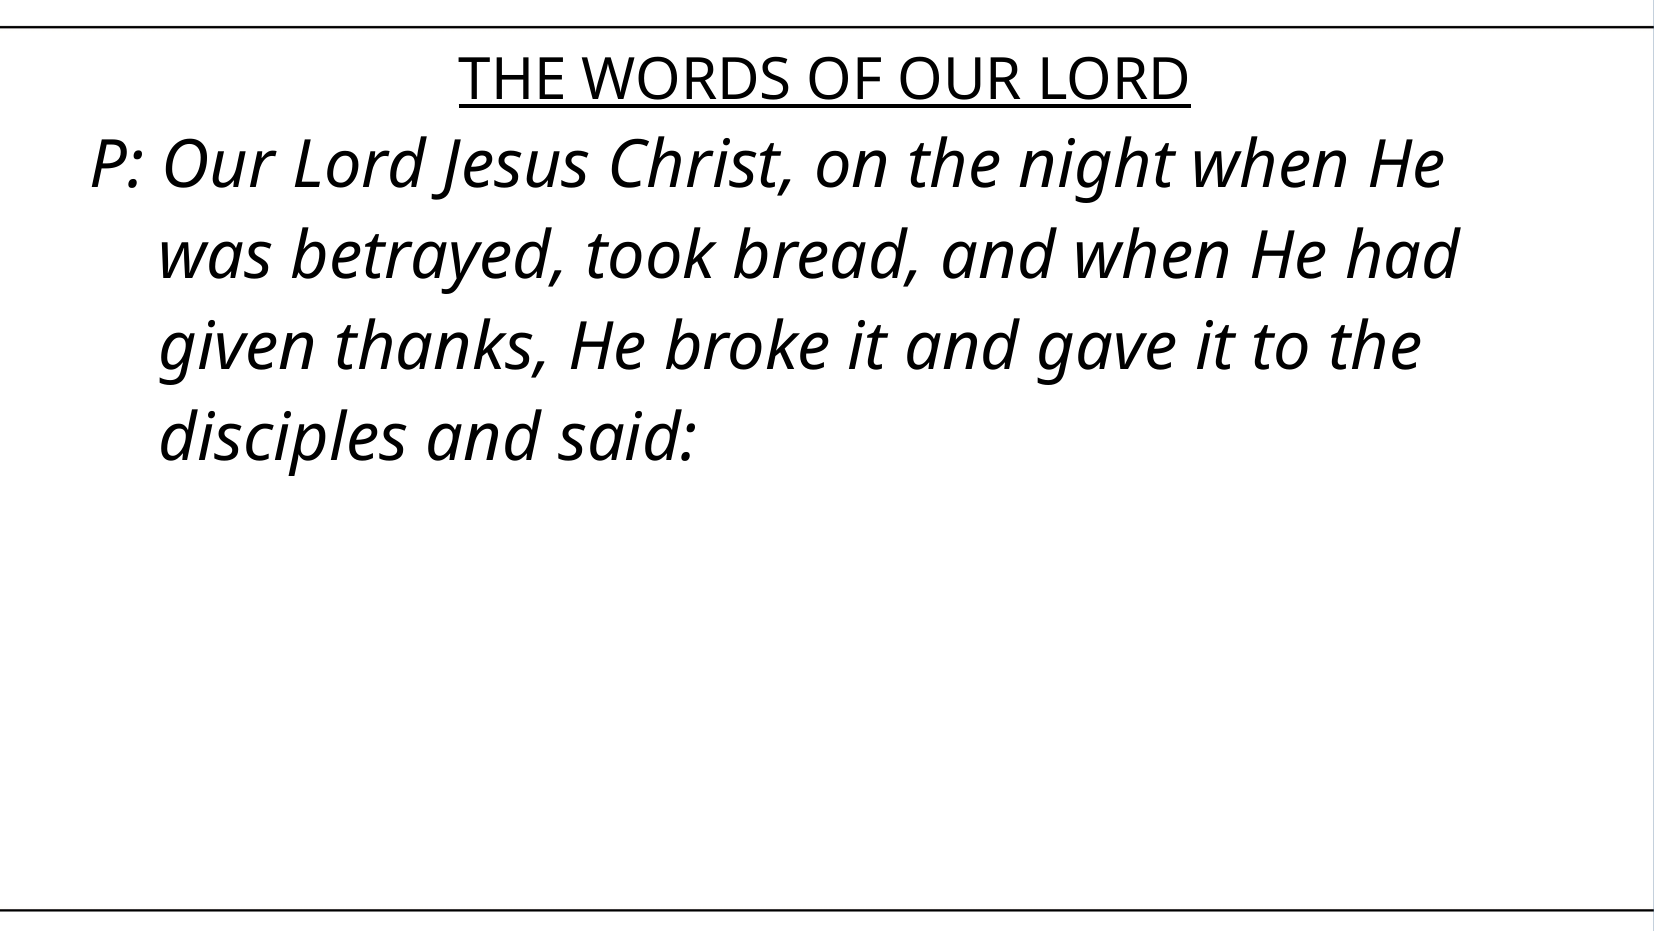

THE WORDS OF OUR LORD
P: Our Lord Jesus Christ, on the night when He
 was betrayed, took bread, and when He had
 given thanks, He broke it and gave it to the
 disciples and said: